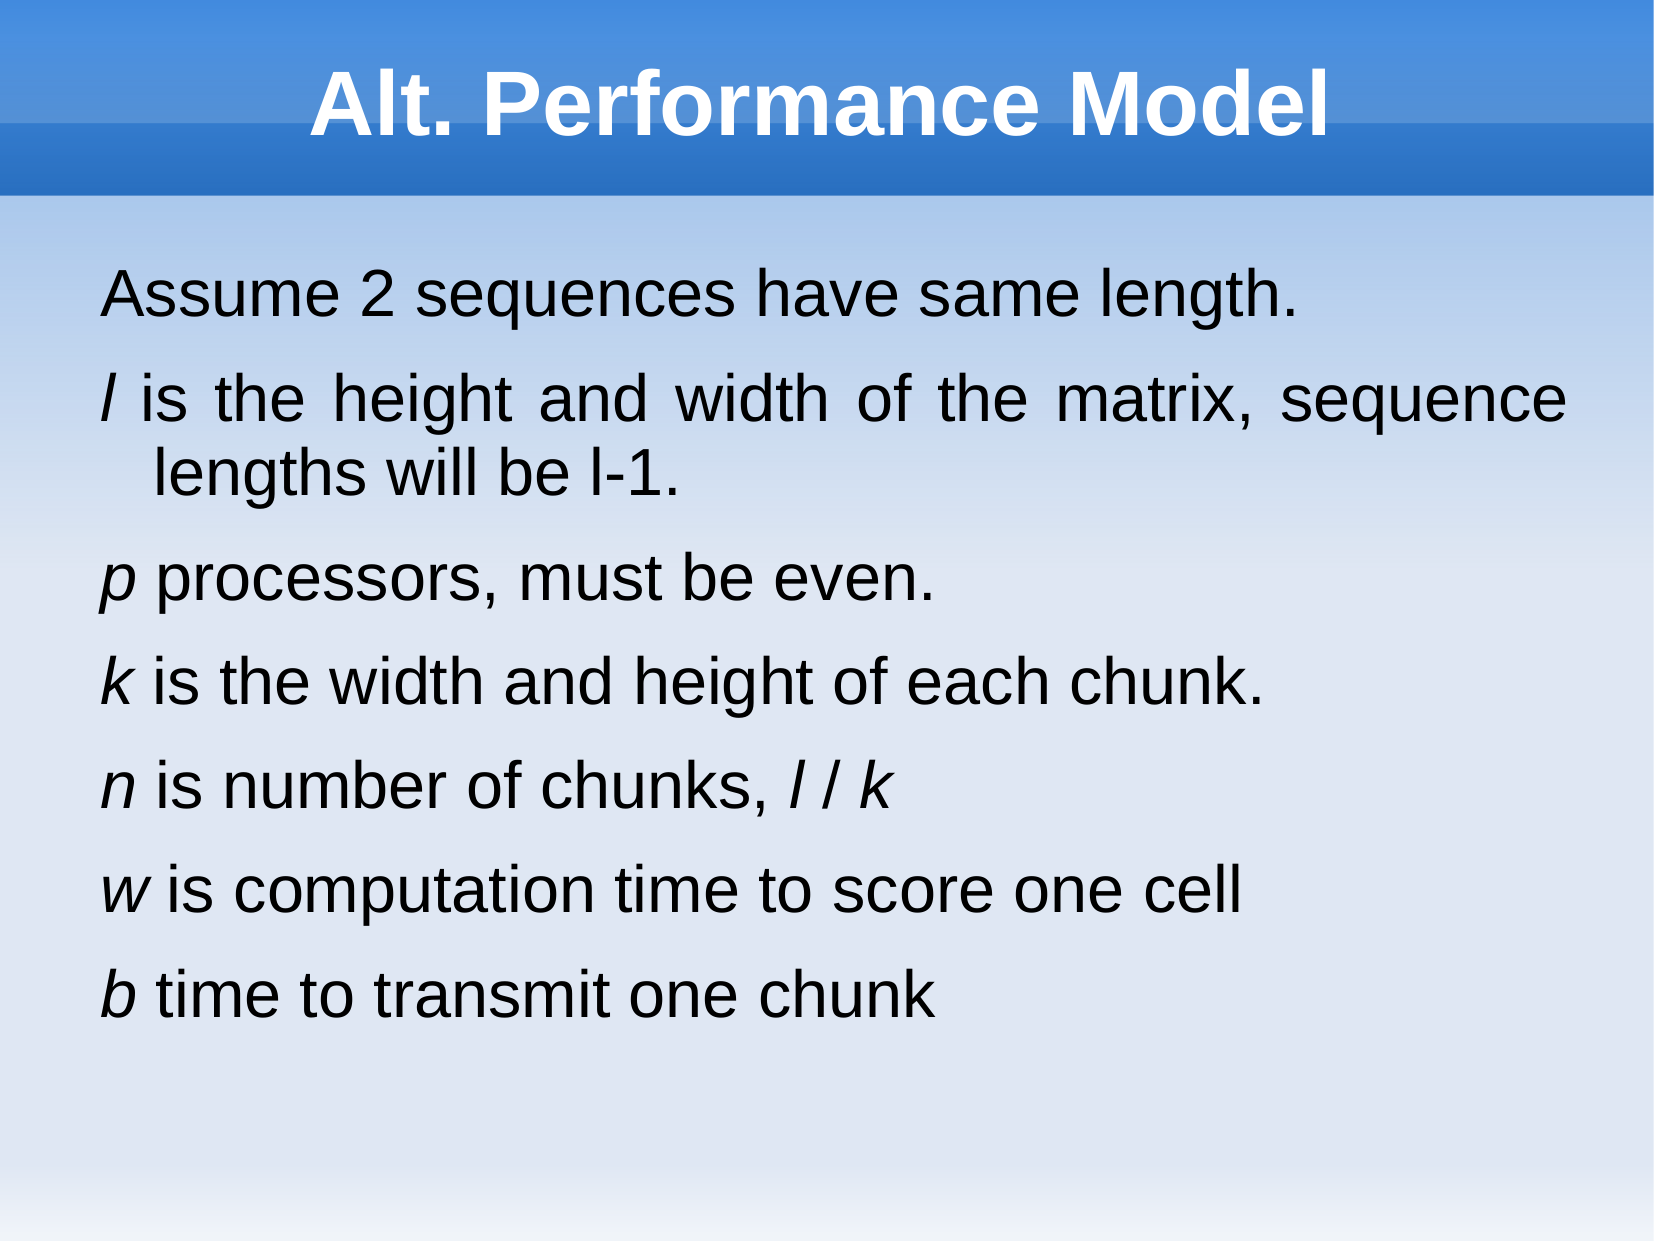

# Alt. Performance Model
Assume 2 sequences have same length.
l is the height and width of the matrix, sequence lengths will be l-1.
p processors, must be even.
k is the width and height of each chunk.
n is number of chunks, l / k
w is computation time to score one cell
b time to transmit one chunk